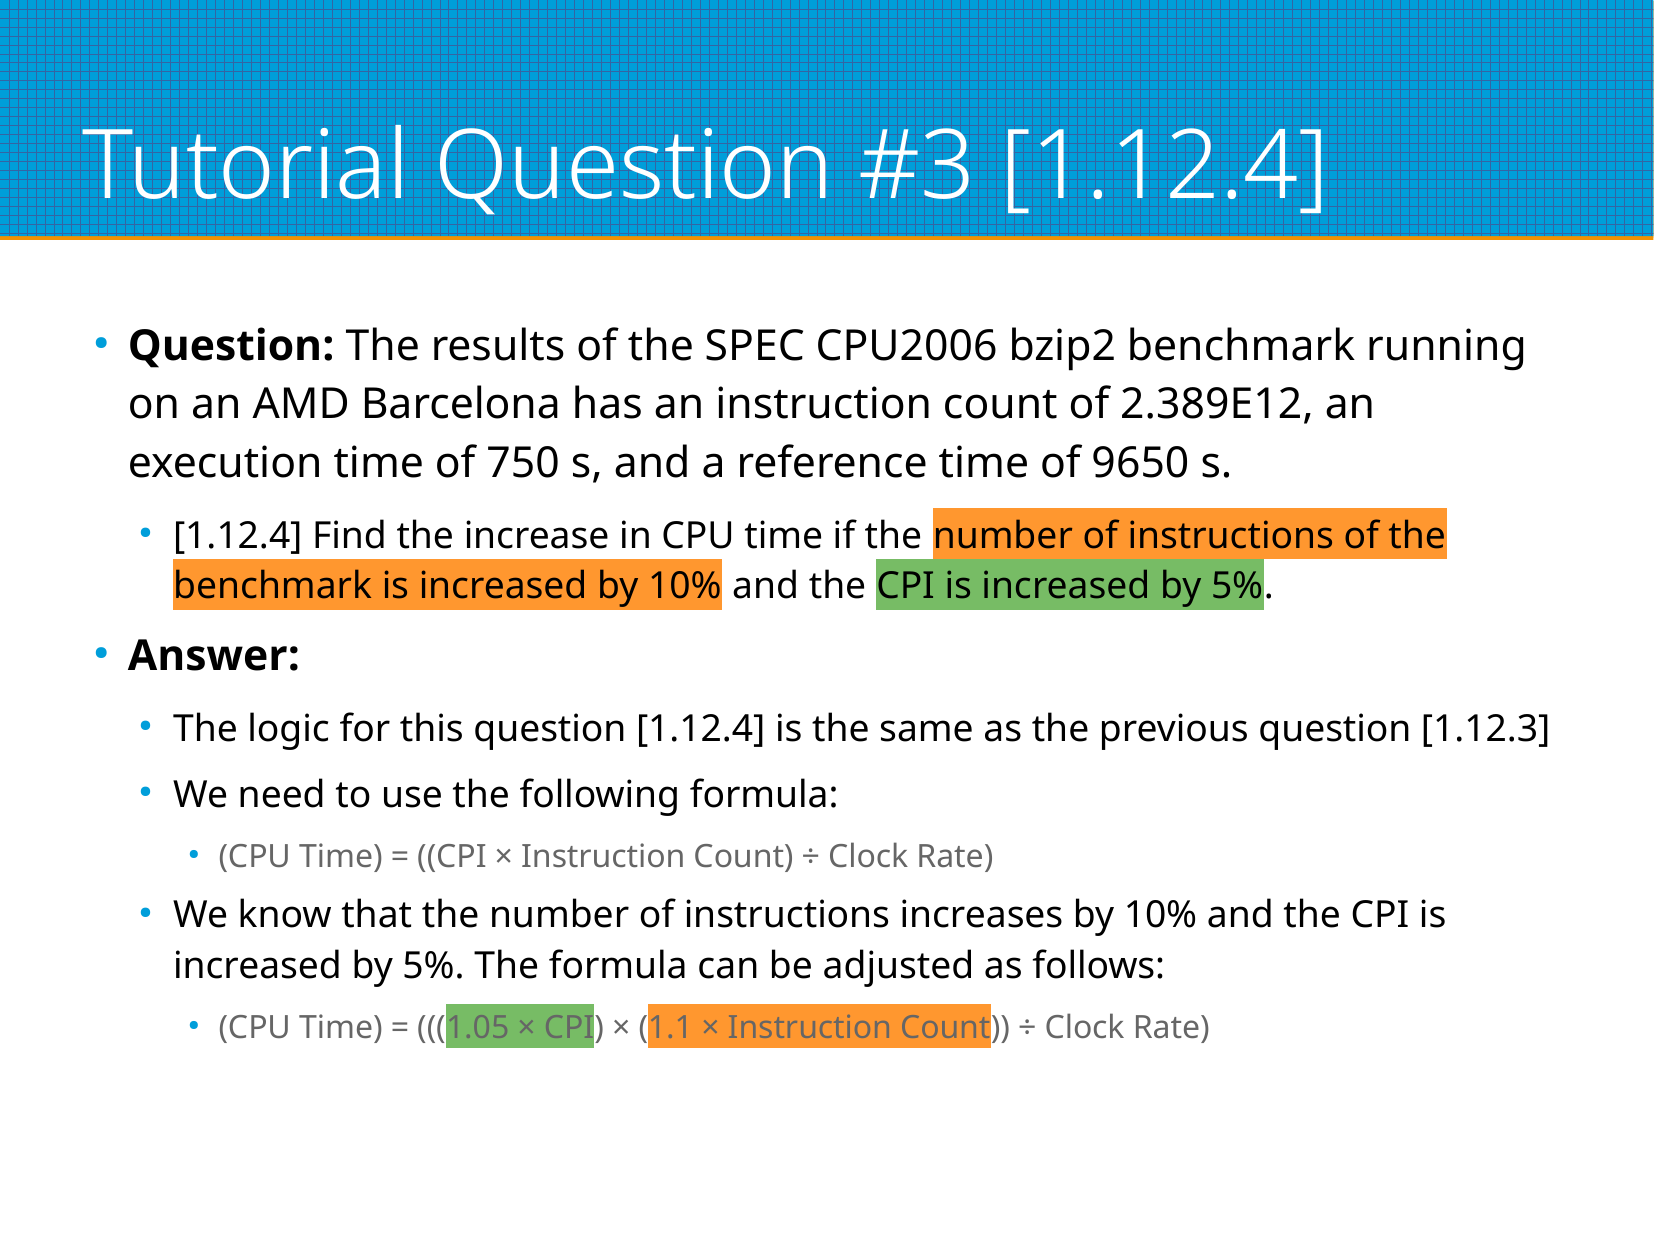

# Tutorial Question #3 [1.12.4]
Question: The results of the SPEC CPU2006 bzip2 benchmark running on an AMD Barcelona has an instruction count of 2.389E12, an execution time of 750 s, and a reference time of 9650 s.
[1.12.4] Find the increase in CPU time if the number of instructions of the benchmark is increased by 10% and the CPI is increased by 5%.
Answer:
The logic for this question [1.12.4] is the same as the previous question [1.12.3]
We need to use the following formula:
(CPU Time) = ((CPI × Instruction Count) ÷ Clock Rate)
We know that the number of instructions increases by 10% and the CPI is increased by 5%. The formula can be adjusted as follows:
(CPU Time) = (((1.05 × CPI) × (1.1 × Instruction Count)) ÷ Clock Rate)